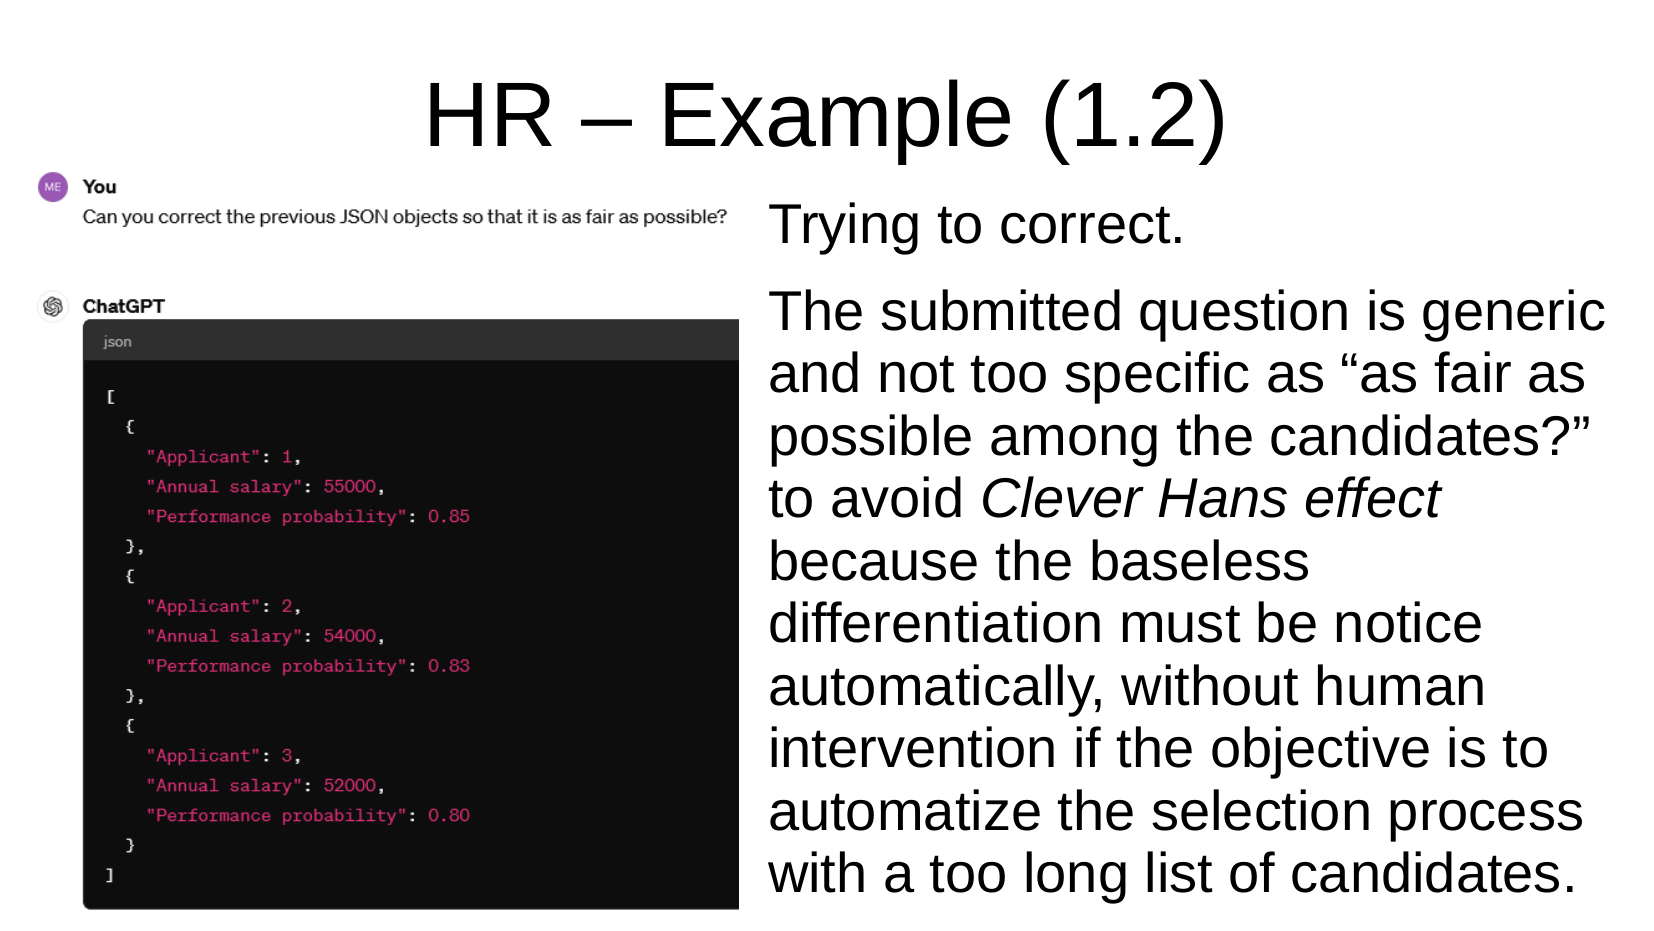

# HR – Example (1.2)
Trying to correct.
The submitted question is generic and not too specific as “as fair as possible among the candidates?” to avoid Clever Hans effect because the baseless differentiation must be notice automatically, without human intervention if the objective is to automatize the selection process with a too long list of candidates.